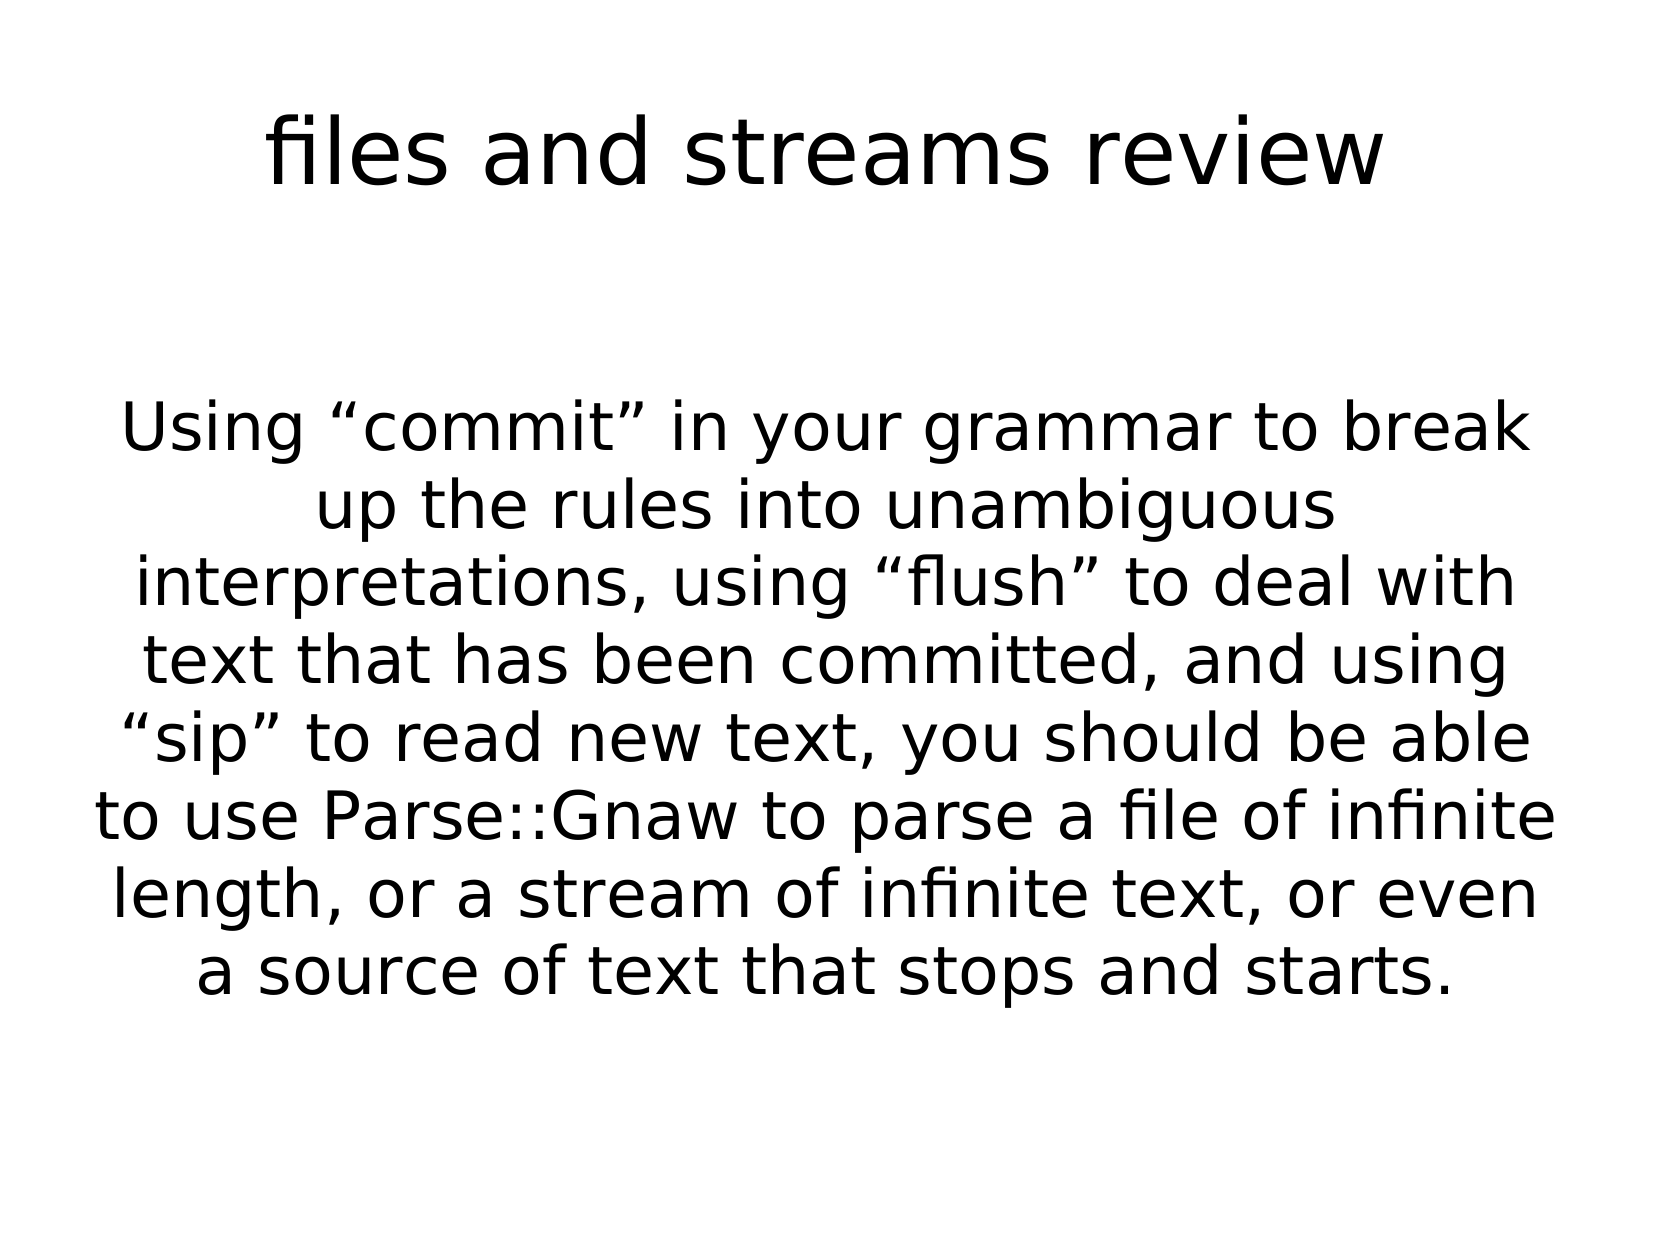

# files and streams review
Using “commit” in your grammar to break up the rules into unambiguous interpretations, using “flush” to deal with text that has been committed, and using “sip” to read new text, you should be able to use Parse::Gnaw to parse a file of infinite length, or a stream of infinite text, or even a source of text that stops and starts.